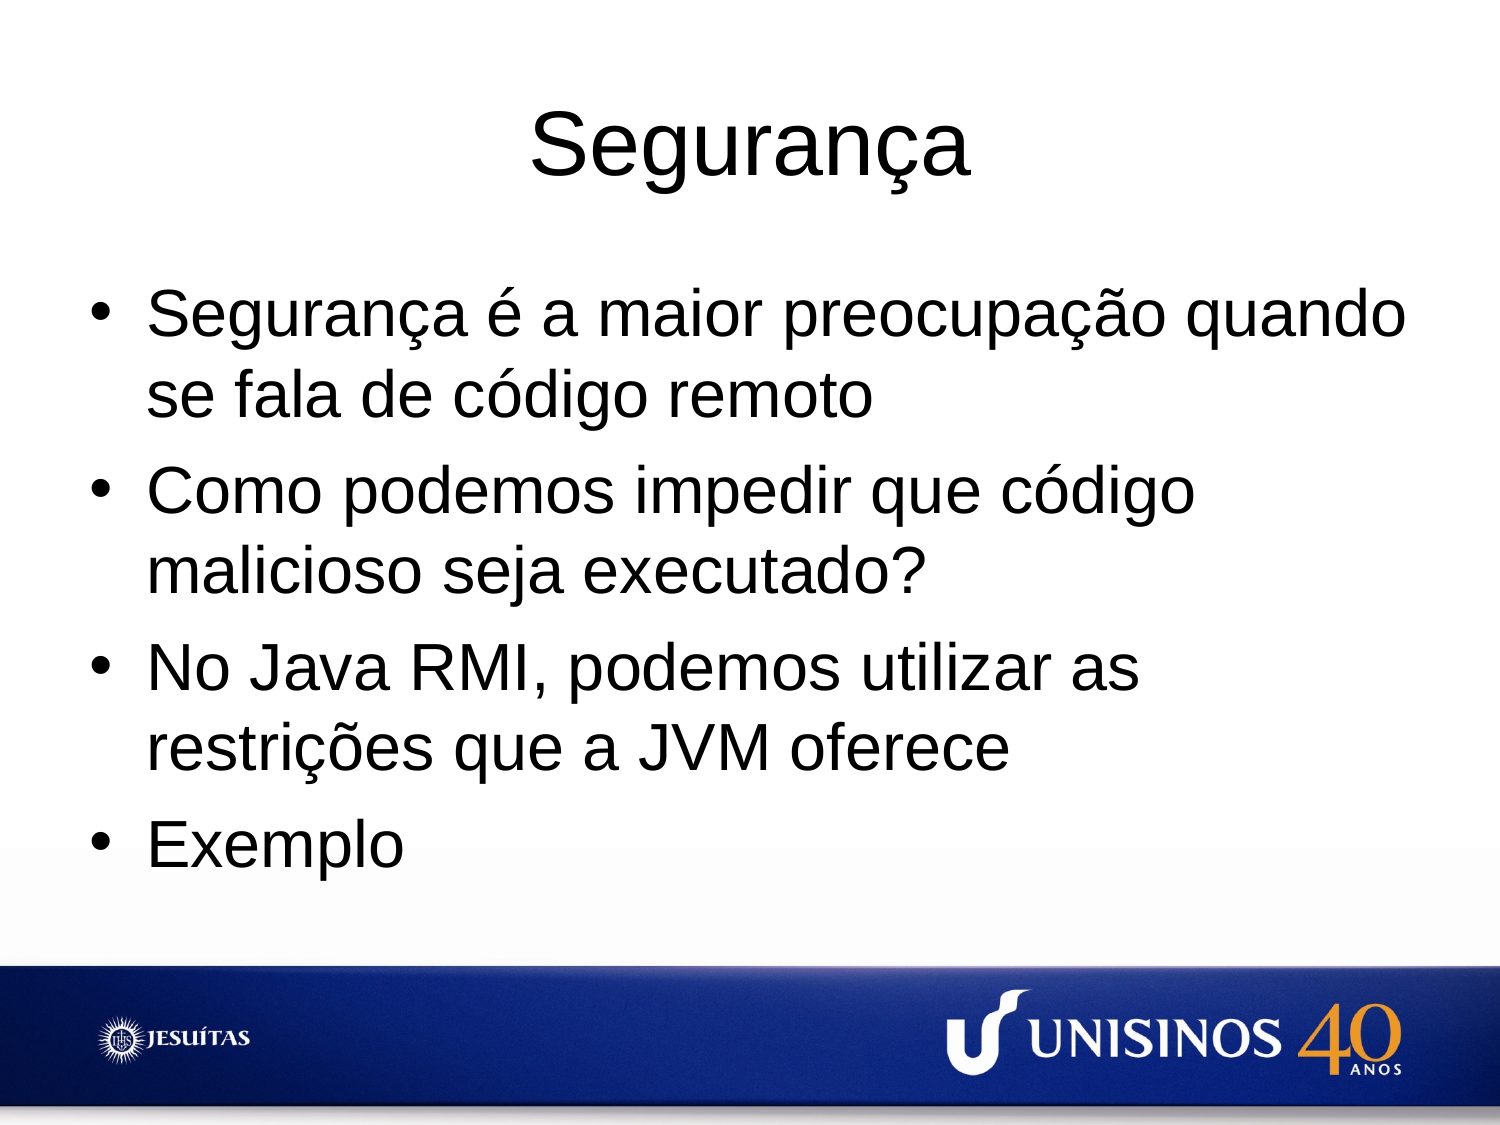

# Segurança
Segurança é a maior preocupação quando se fala de código remoto
Como podemos impedir que código malicioso seja executado?
No Java RMI, podemos utilizar as restrições que a JVM oferece
Exemplo
29